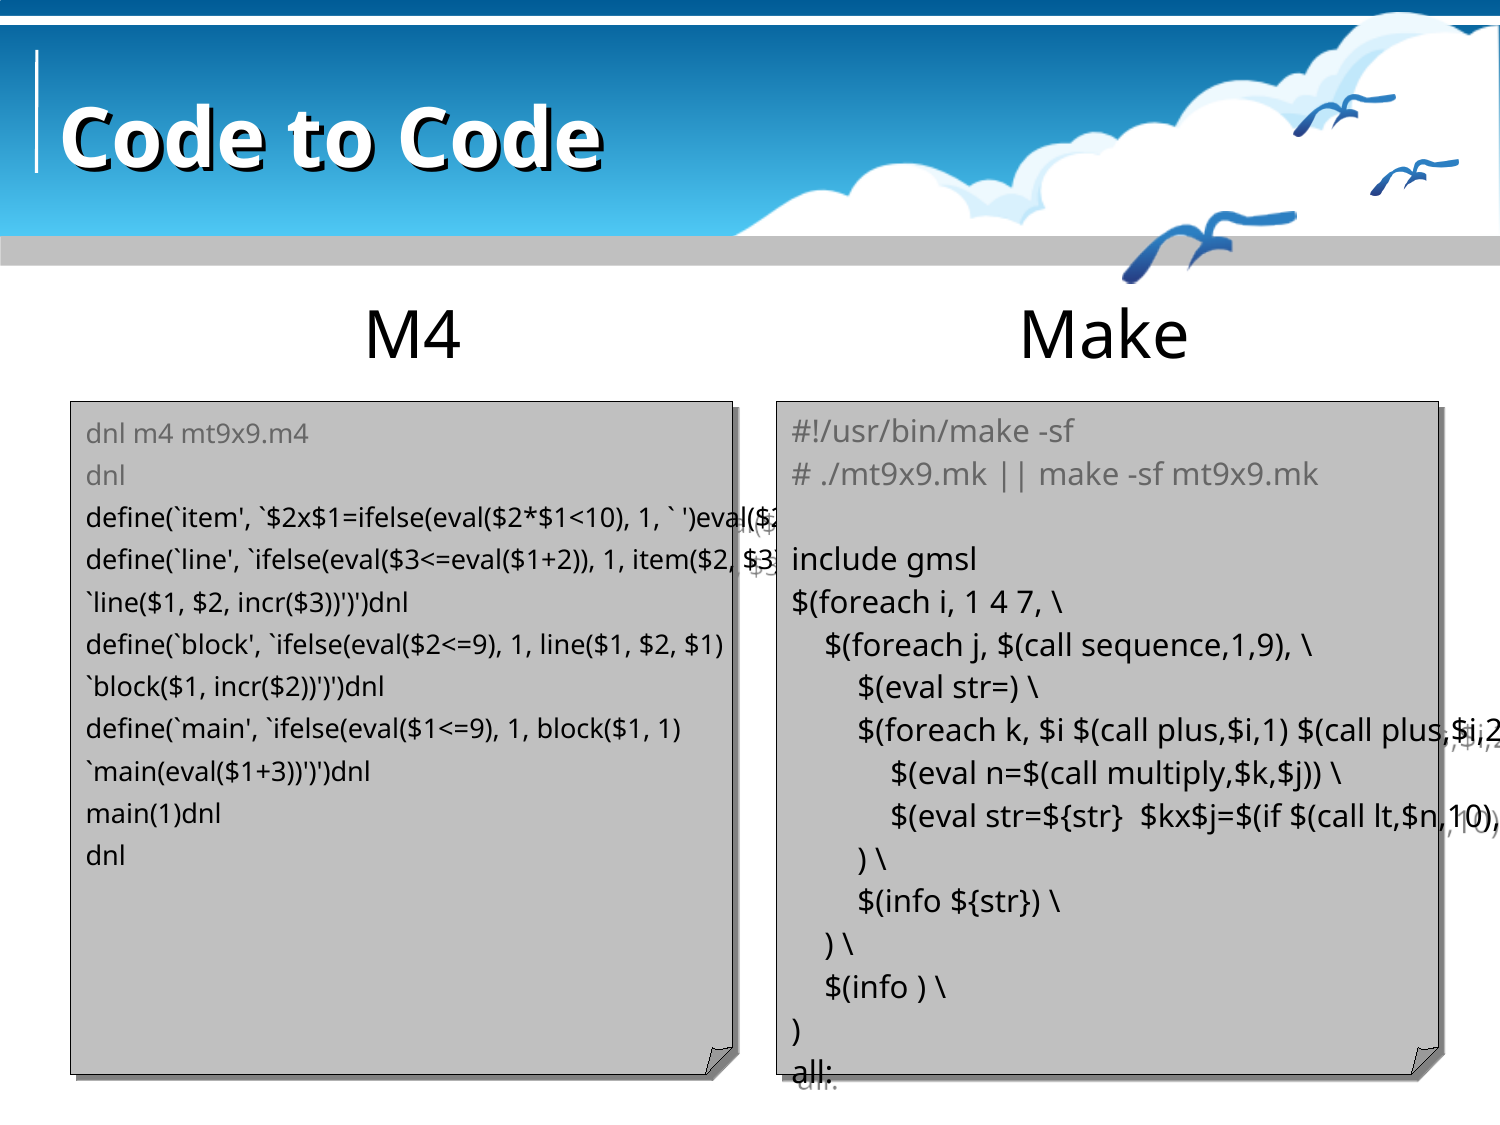

# Code to Code
Make
M4
dnl m4 mt9x9.m4
dnl
define(`item', `$2x$1=ifelse(eval($2*$1<10), 1, ` ')eval($2*$1)⇥')dnl
define(`line', `ifelse(eval($3<=eval($1+2)), 1, item($2, $3)dnl
`line($1, $2, incr($3))')')dnl
define(`block', `ifelse(eval($2<=9), 1, line($1, $2, $1)
`block($1, incr($2))')')dnl
define(`main', `ifelse(eval($1<=9), 1, block($1, 1)
`main(eval($1+3))')')dnl
main(1)dnl
dnl
#!/usr/bin/make -sf
# ./mt9x9.mk || make -sf mt9x9.mk
include gmsl
$(foreach i, 1 4 7, \
 $(foreach j, $(call sequence,1,9), \
 $(eval str=) \
 $(foreach k, $i $(call plus,$i,1) $(call plus,$i,2), \
 $(eval n=$(call multiply,$k,$j)) \
 $(eval str=${str} $kx$j=$(if $(call lt,$n,10), ,)$n) \
 ) \
 $(info ${str}) \
 ) \
 $(info ) \
)
all: